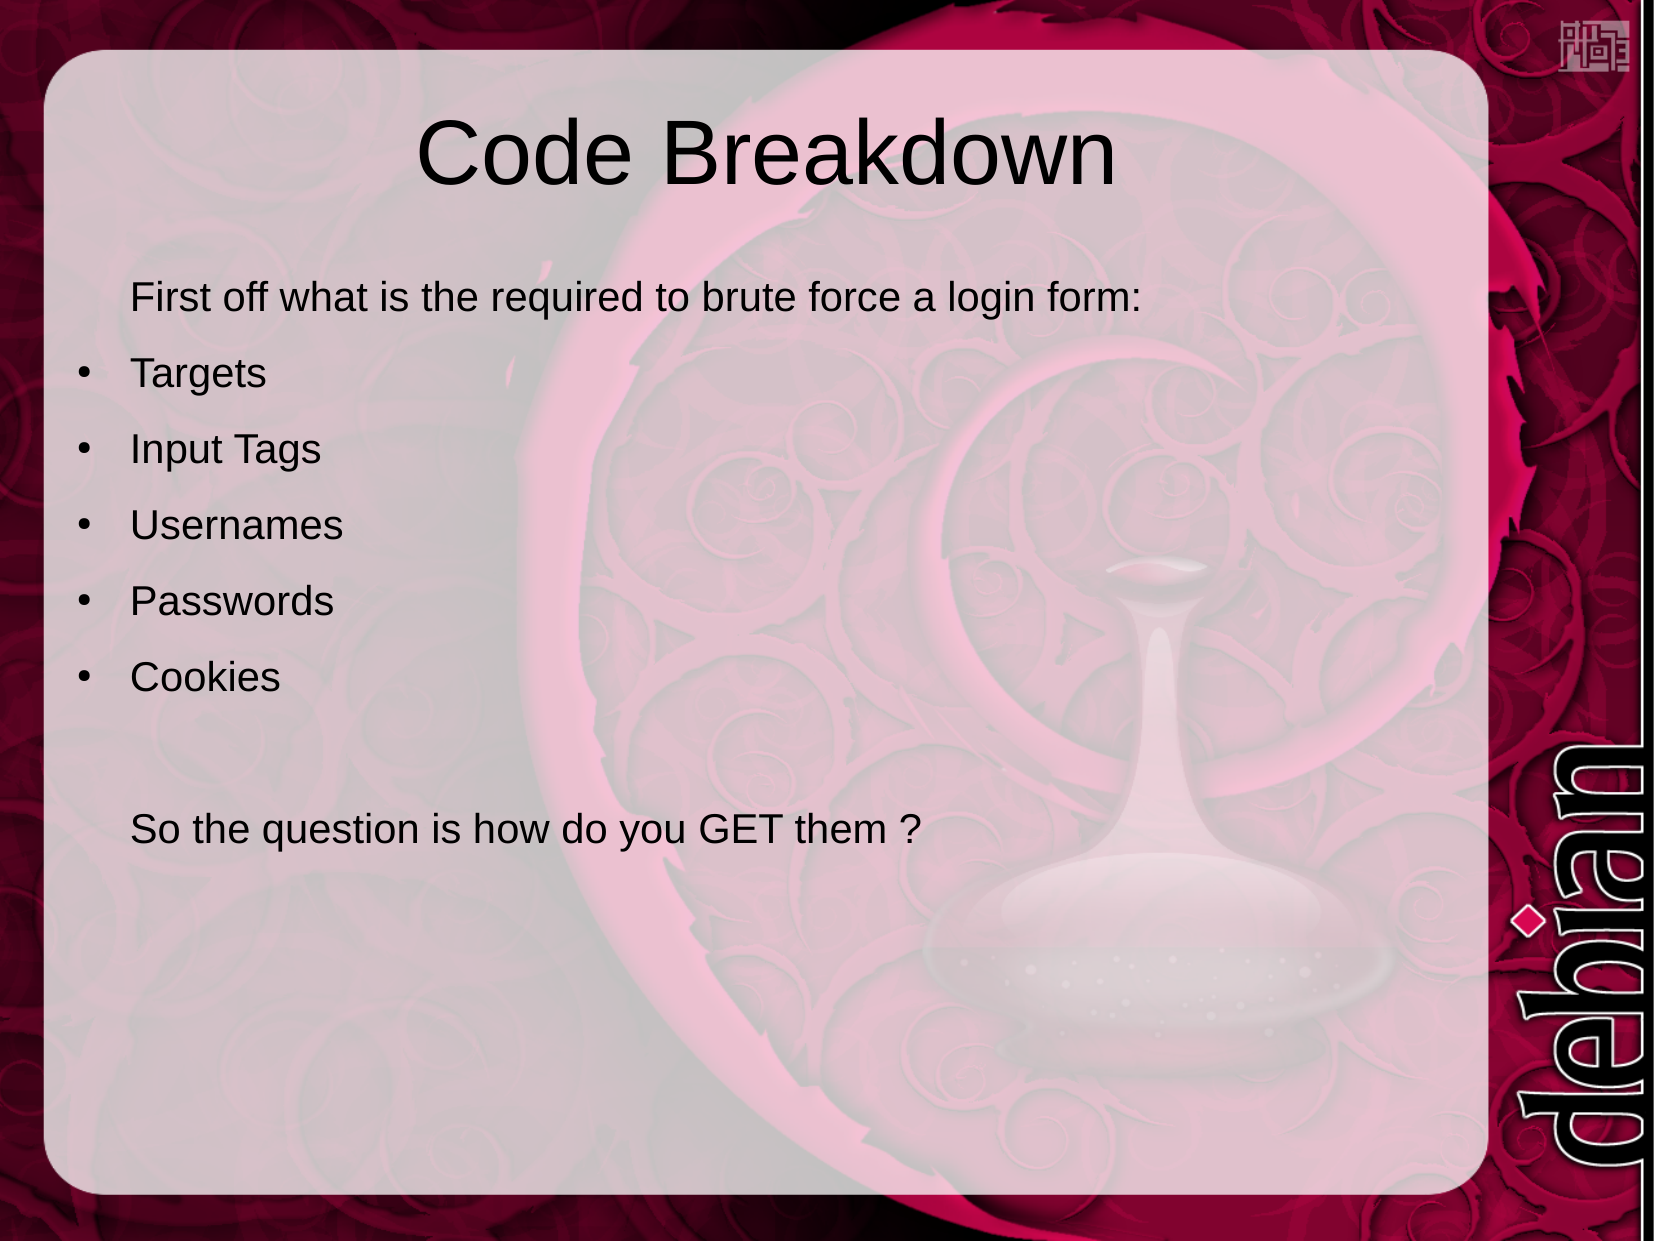

# Code Breakdown
First off what is the required to brute force a login form:
Targets
Input Tags
Usernames
Passwords
Cookies
So the question is how do you GET them ?